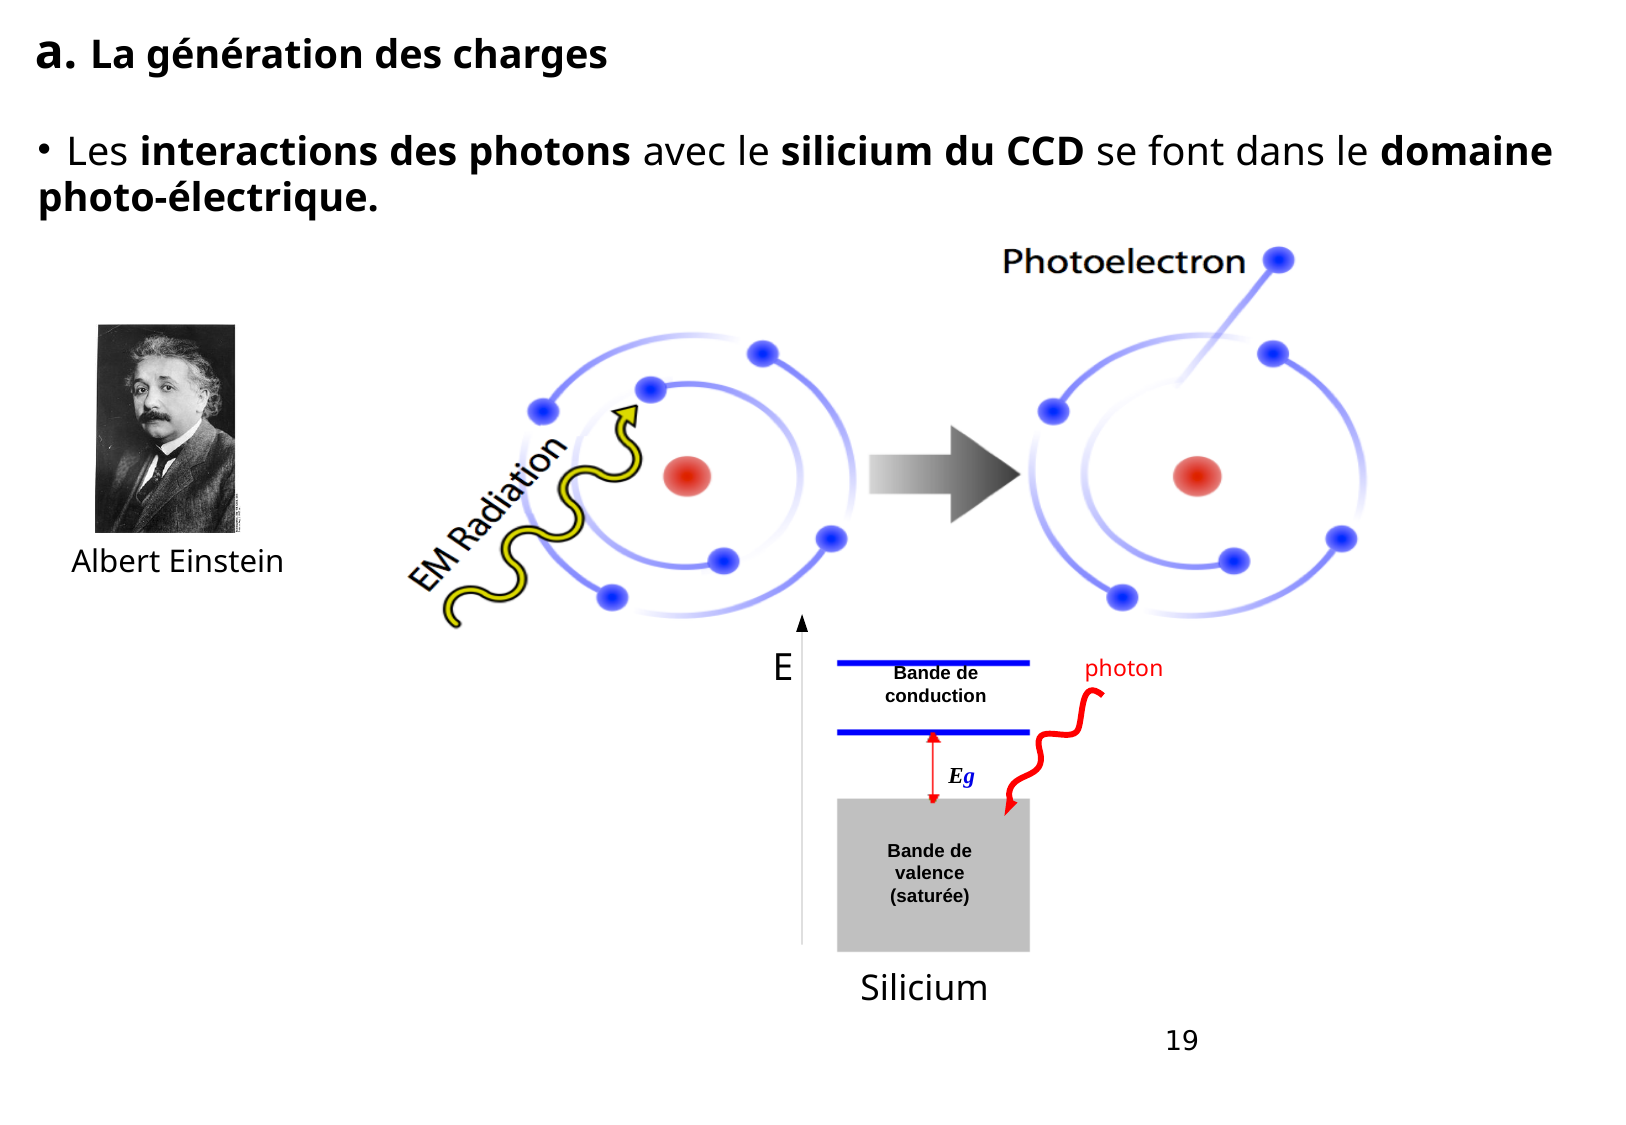

a. La génération des charges
 Les interactions des photons avec le silicium du CCD se font dans le domaine photo-électrique.
Albert Einstein
E
photon
Bande de
conduction
Eg
Bande de
valence
(saturée)
Silicium